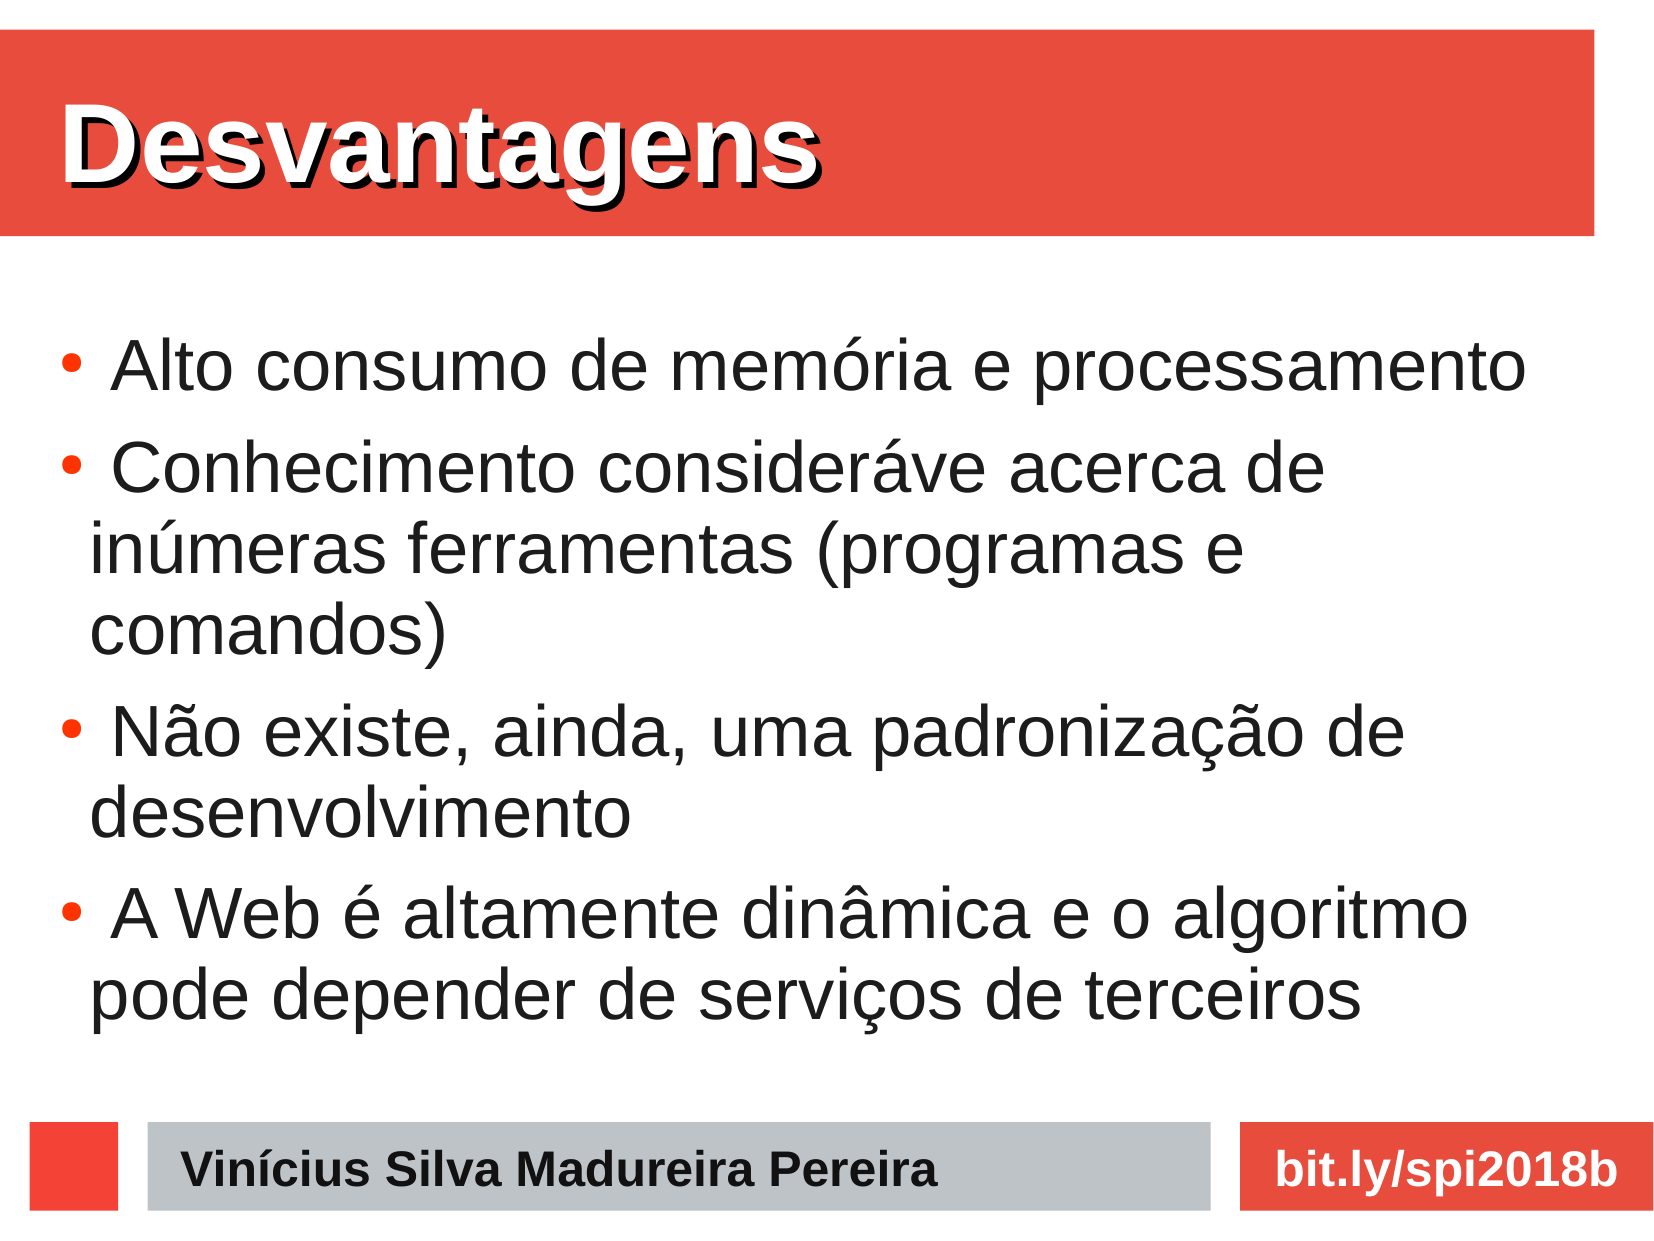

# Desvantagens
 Alto consumo de memória e processamento
 Conhecimento consideráve acerca de inúmeras ferramentas (programas e comandos)
 Não existe, ainda, uma padronização de desenvolvimento
 A Web é altamente dinâmica e o algoritmo pode depender de serviços de terceiros
Vinícius Silva Madureira Pereira
bit.ly/spi2018b